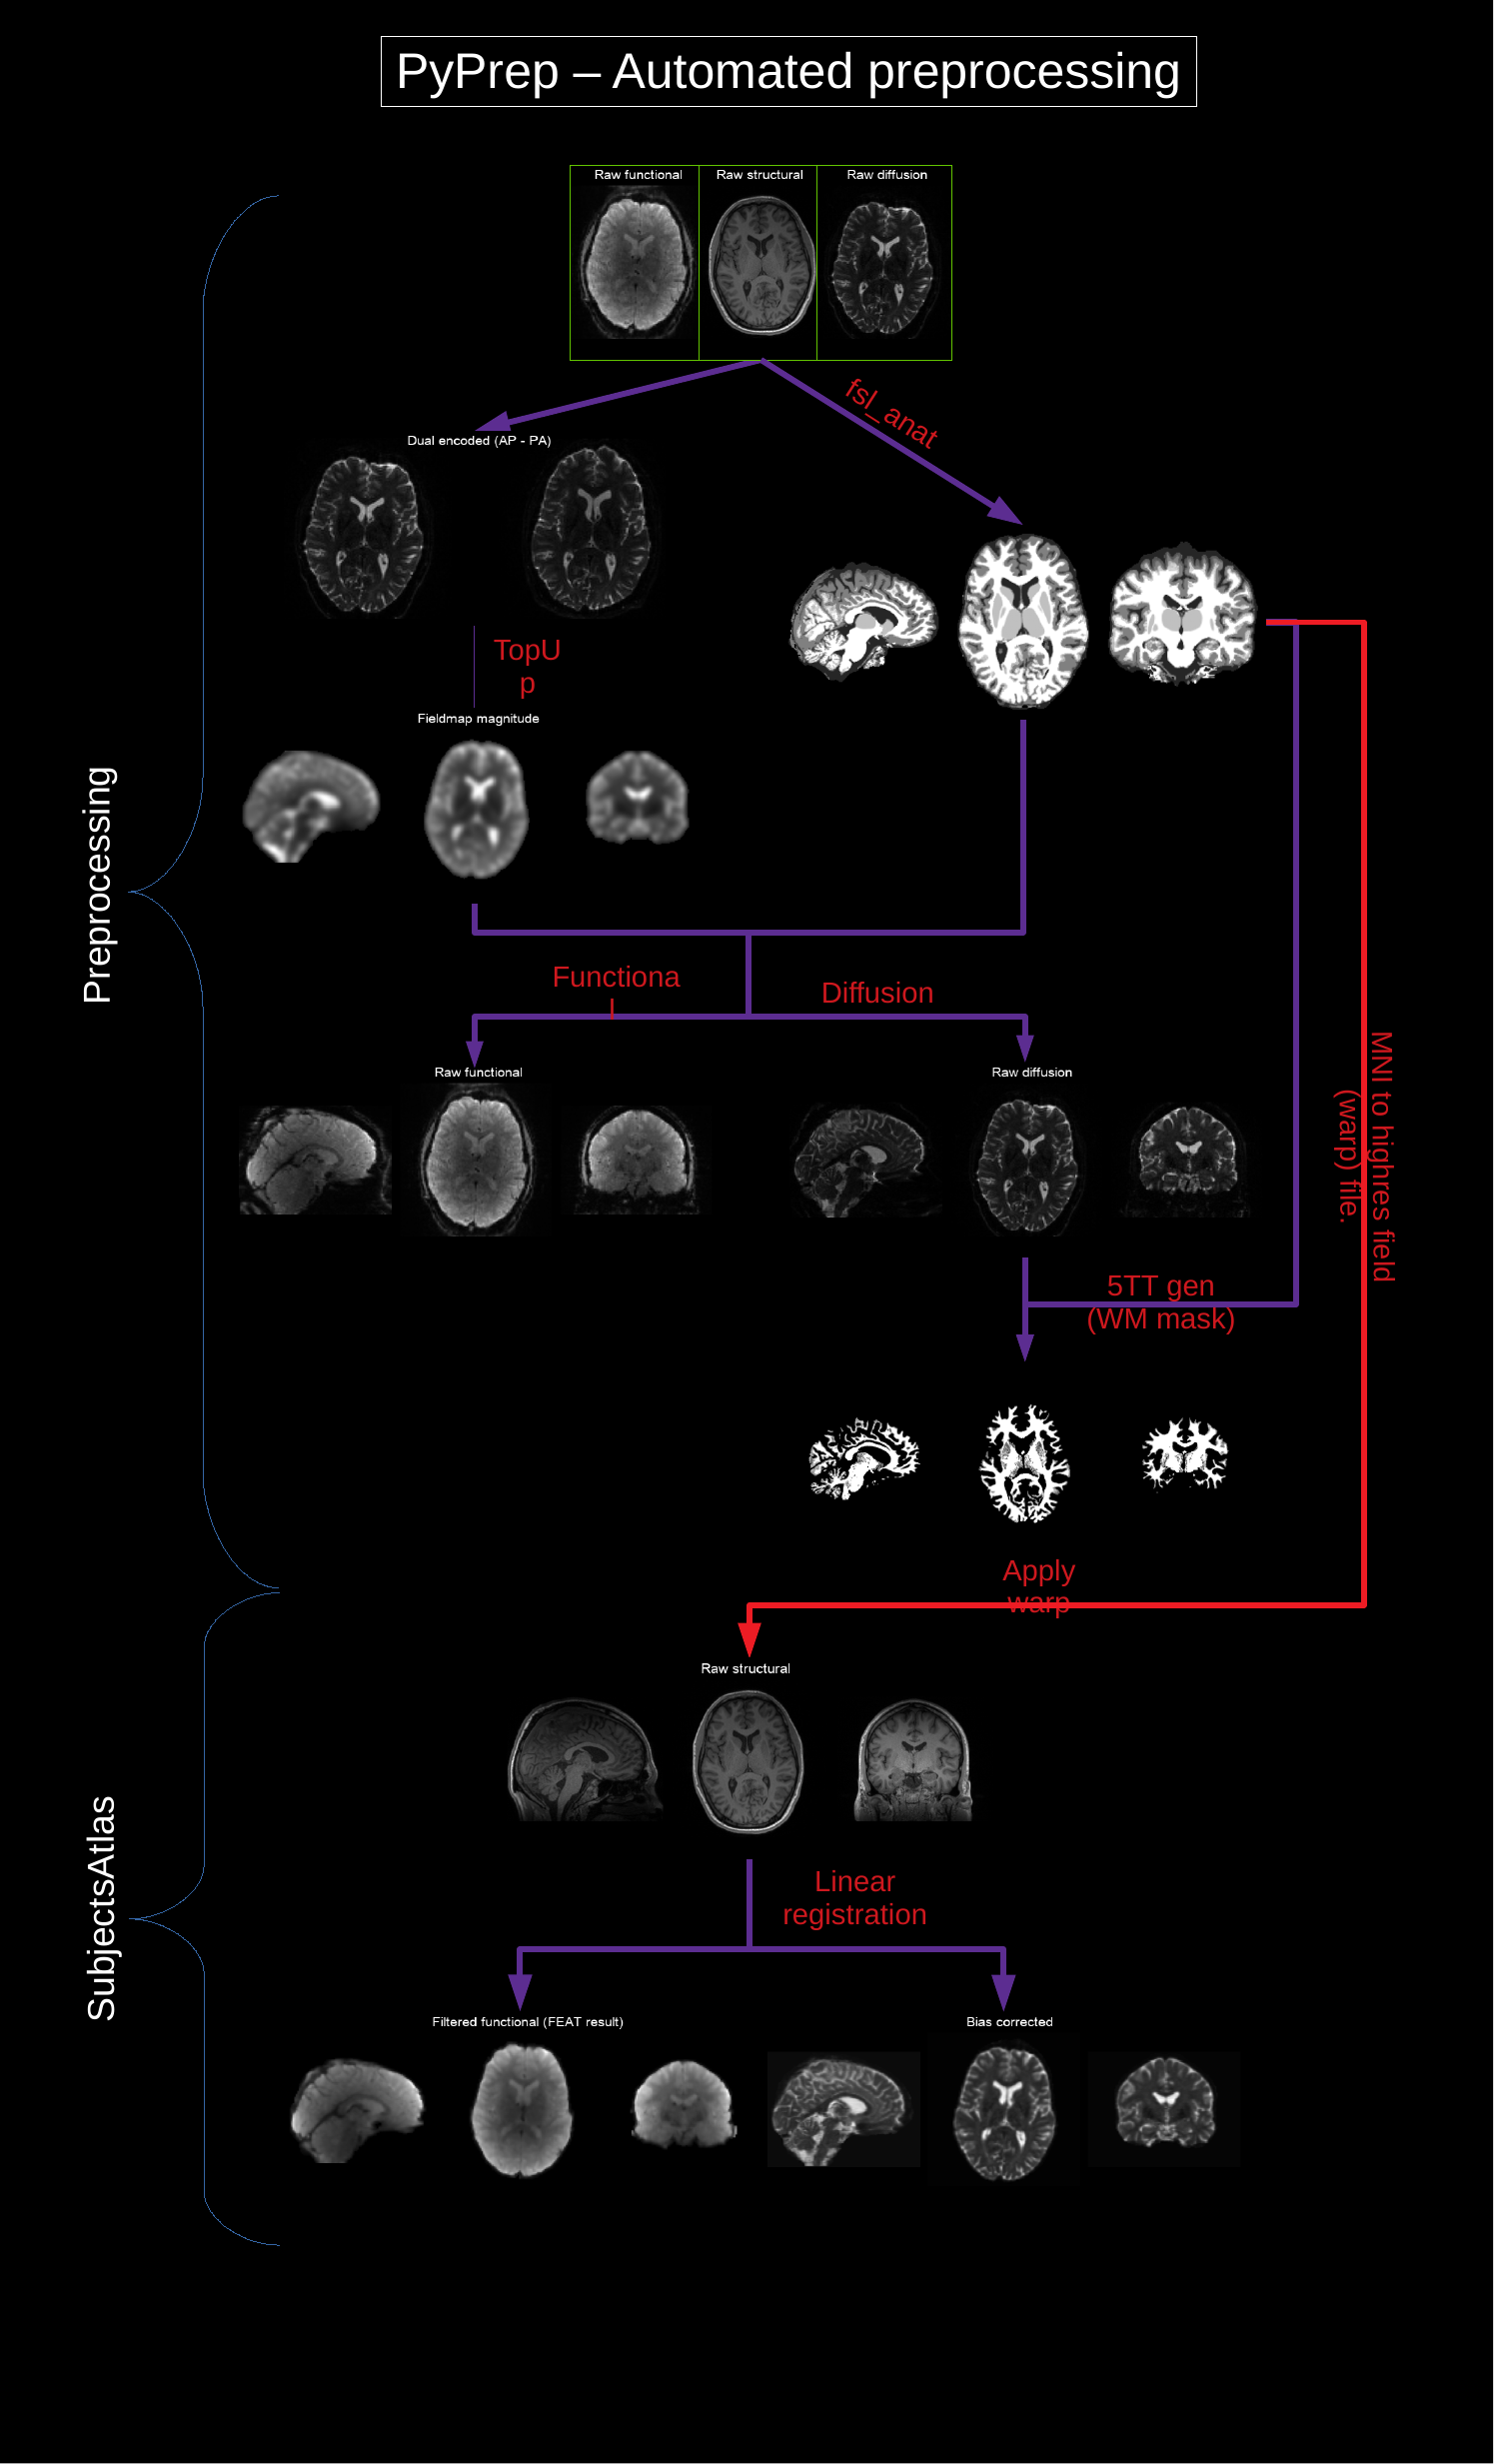

#
PyPrep – Automated preprocessing
fsl_anat
TopUp
Preprocessing
FEAT
Functional
Functional
Diffusion
MNI to highres field (warp) file.
5TT gen
(WM mask)
Apply warp
Linear registration
SubjectsAtlas